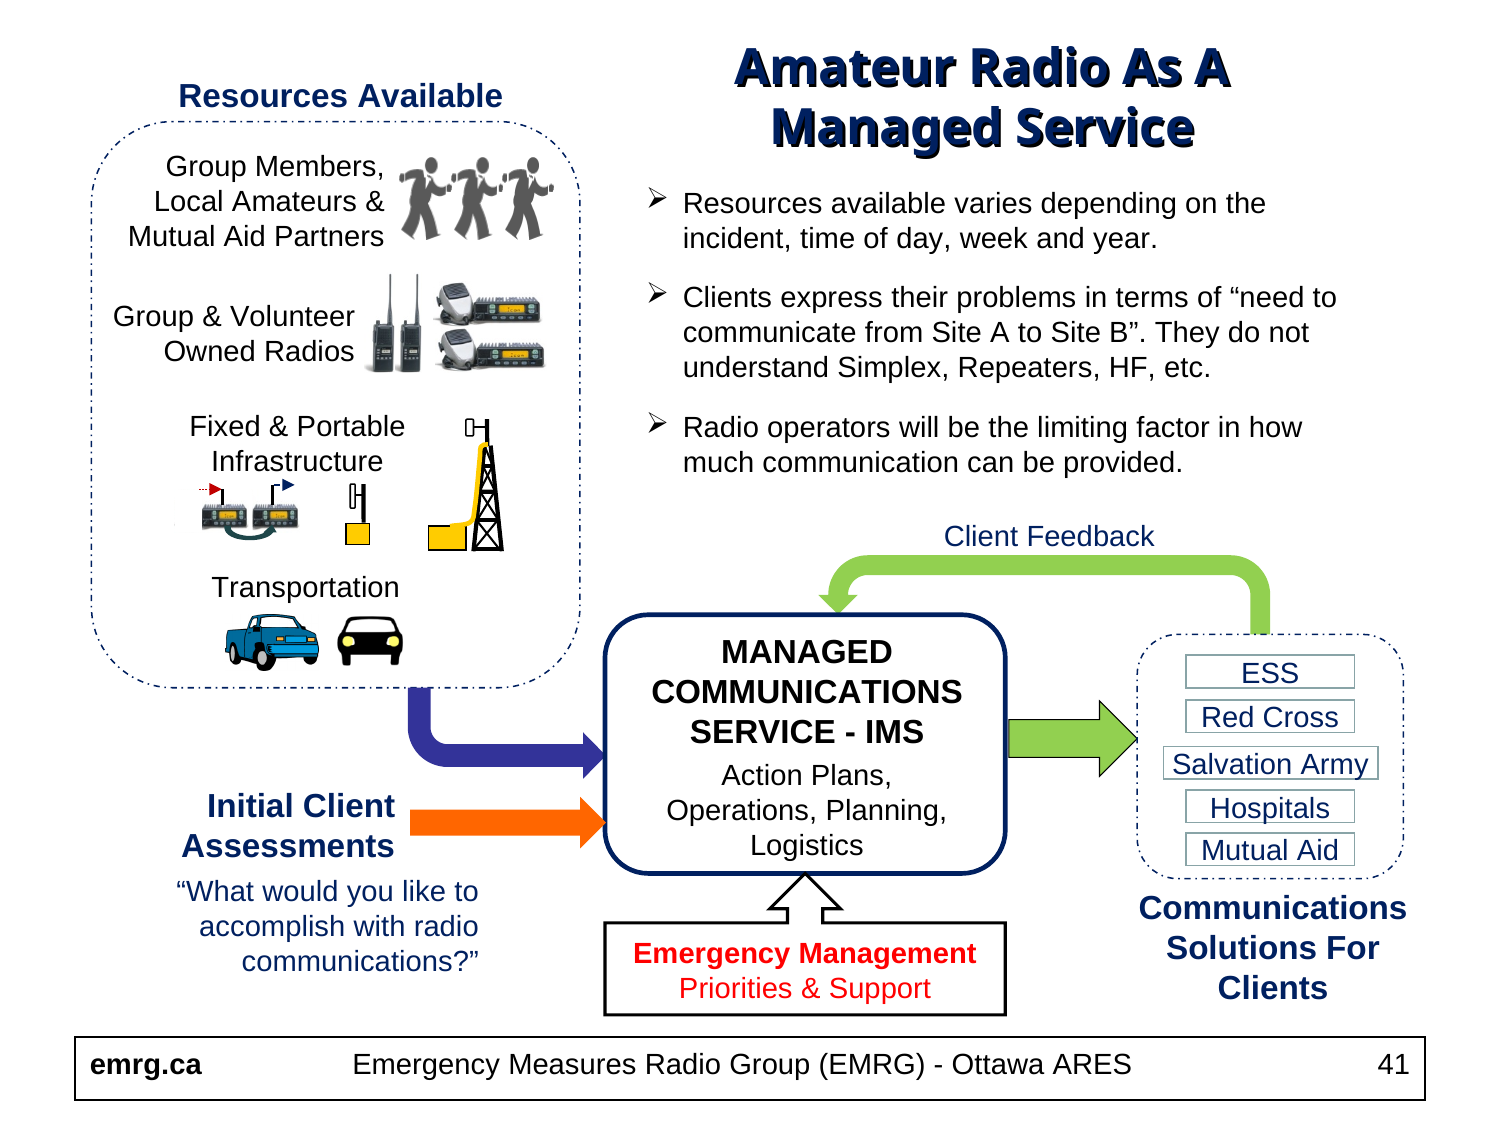

Amateur Radio As A
Managed Service
Resources Available
Group Members, Local Amateurs & Mutual Aid Partners
Resources available varies depending on the incident, time of day, week and year.
Clients express their problems in terms of “need to communicate from Site A to Site B”. They do not understand Simplex, Repeaters, HF, etc.
Radio operators will be the limiting factor in how much communication can be provided.
Group & Volunteer Owned Radios
Fixed & Portable Infrastructure
Client Feedback
Transportation
MANAGED COMMUNICATIONS SERVICE - IMS
Action Plans,
Operations, Planning, Logistics
ESS
Red Cross
Salvation Army
Initial Client Assessments
Hospitals
Mutual Aid
“What would you like to accomplish with radio communications?”
Emergency Management
Priorities & Support
Communications Solutions For Clients
Emergency Measures Radio Group (EMRG) - Ottawa ARES